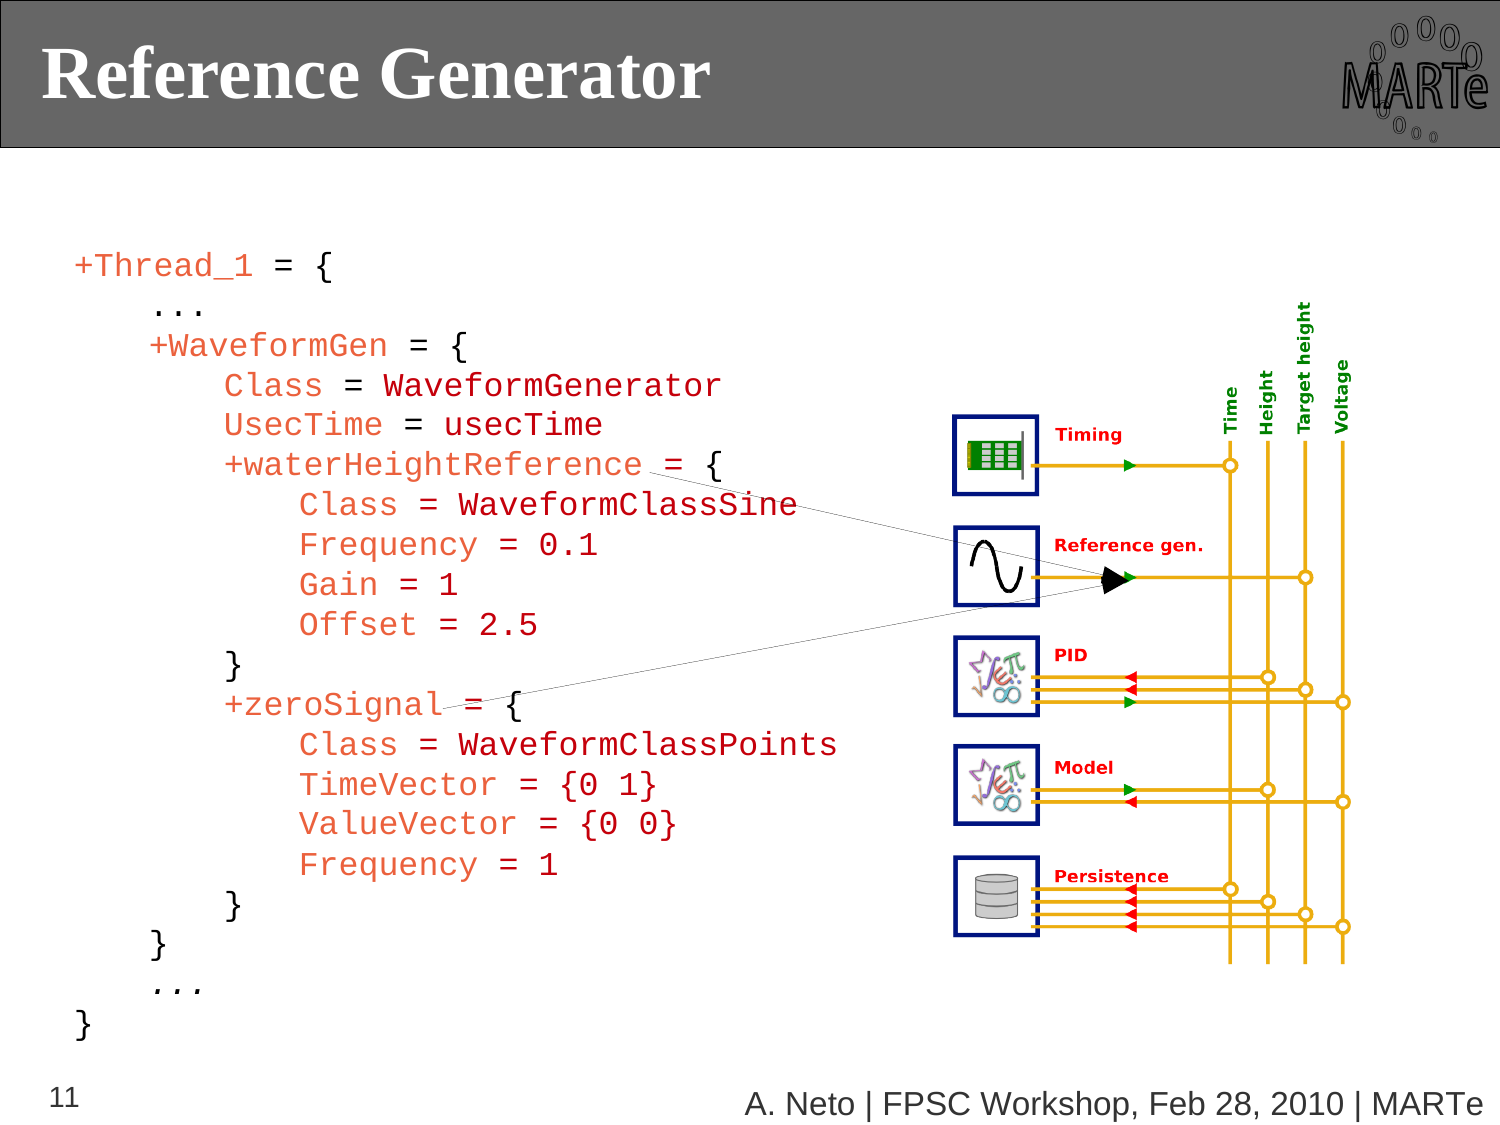

# Reference Generator
+Thread_1 = {
	...
	+WaveformGen = {
		Class = WaveformGenerator
		UsecTime = usecTime
		+waterHeightReference = {
			Class = WaveformClassSine
			Frequency = 0.1
			Gain = 1
			Offset = 2.5
		}
		+zeroSignal = {
			Class = WaveformClassPoints
			TimeVector = {0 1}
			ValueVector = {0 0}
			Frequency = 1
		}
	}
	...
}